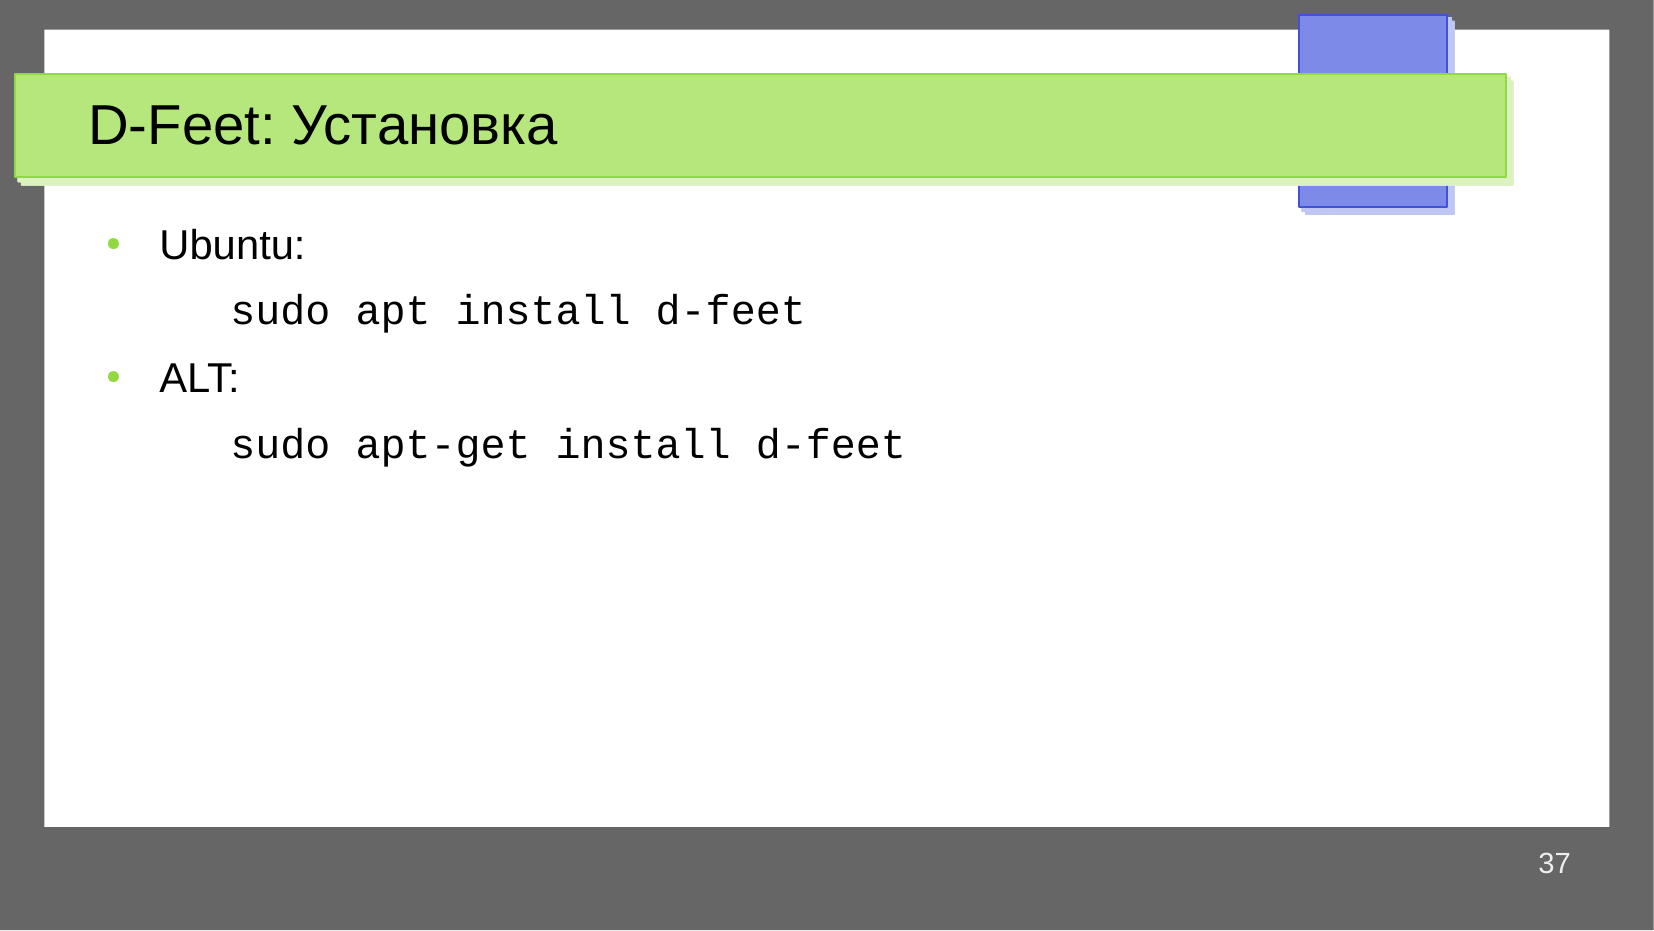

# D-Feet: Установка
Ubuntu:
sudo apt install d-feet
ALT:
sudo apt-get install d-feet
37